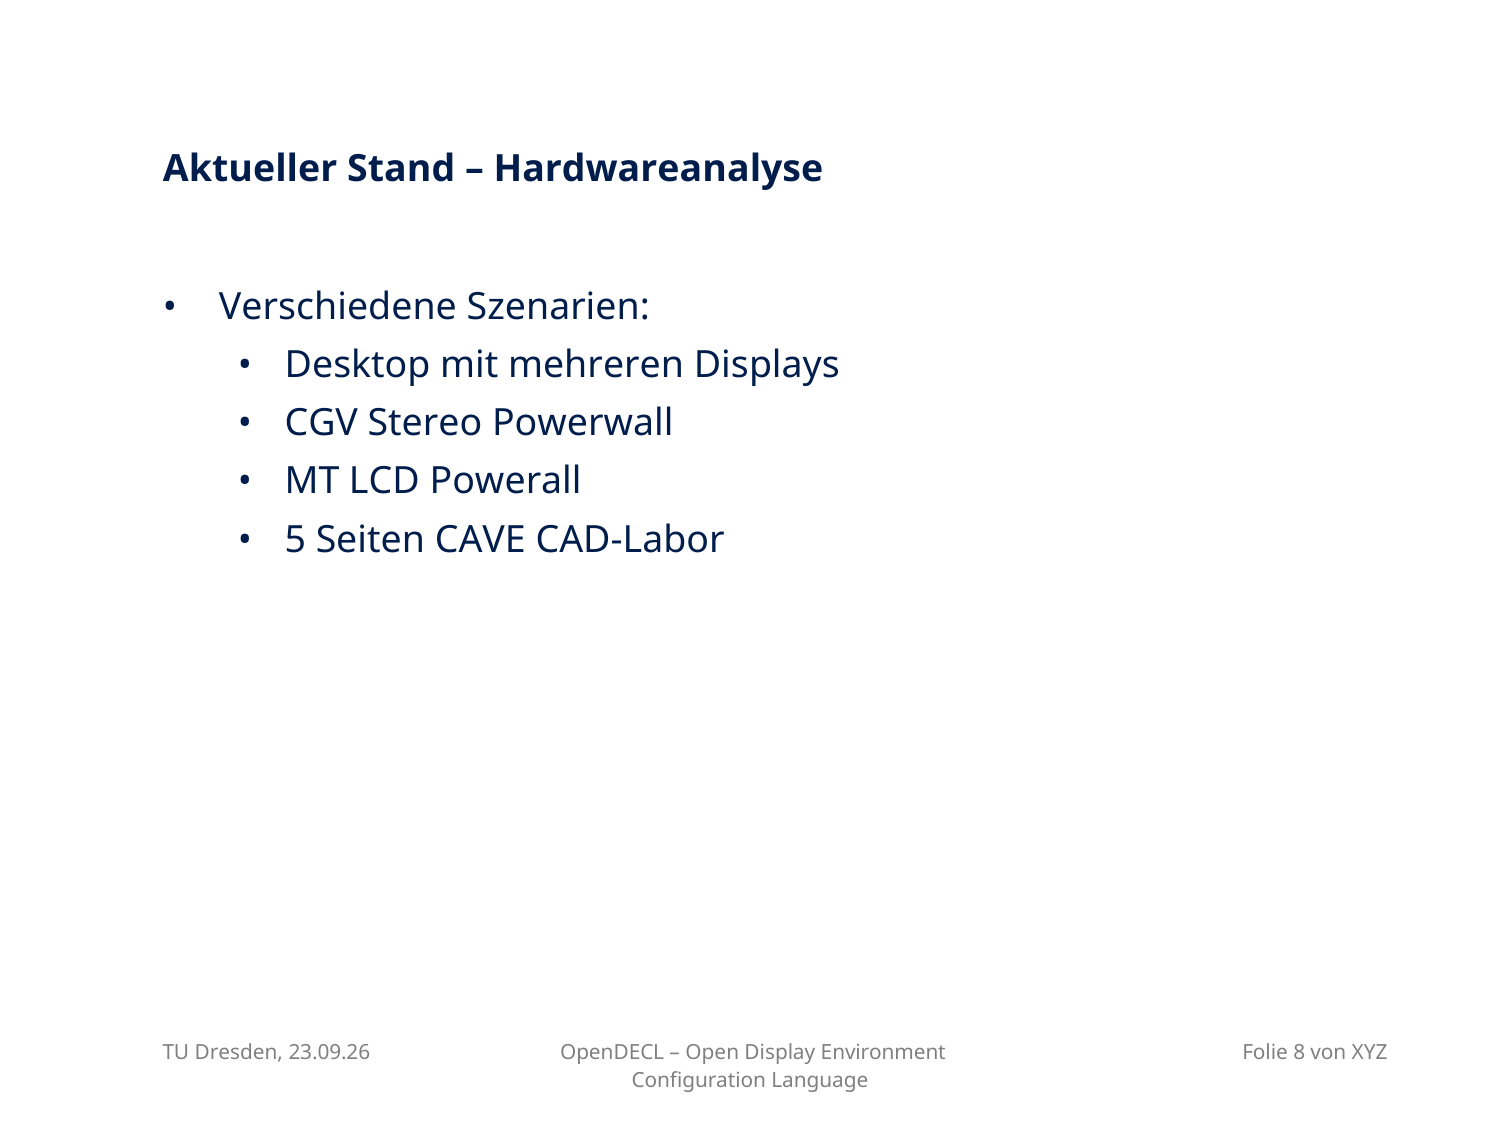

# Aktueller Stand – Hardwareanalyse
Verschiedene Szenarien:
Desktop mit mehreren Displays
CGV Stereo Powerwall
MT LCD Powerall
5 Seiten CAVE CAD-Labor
8